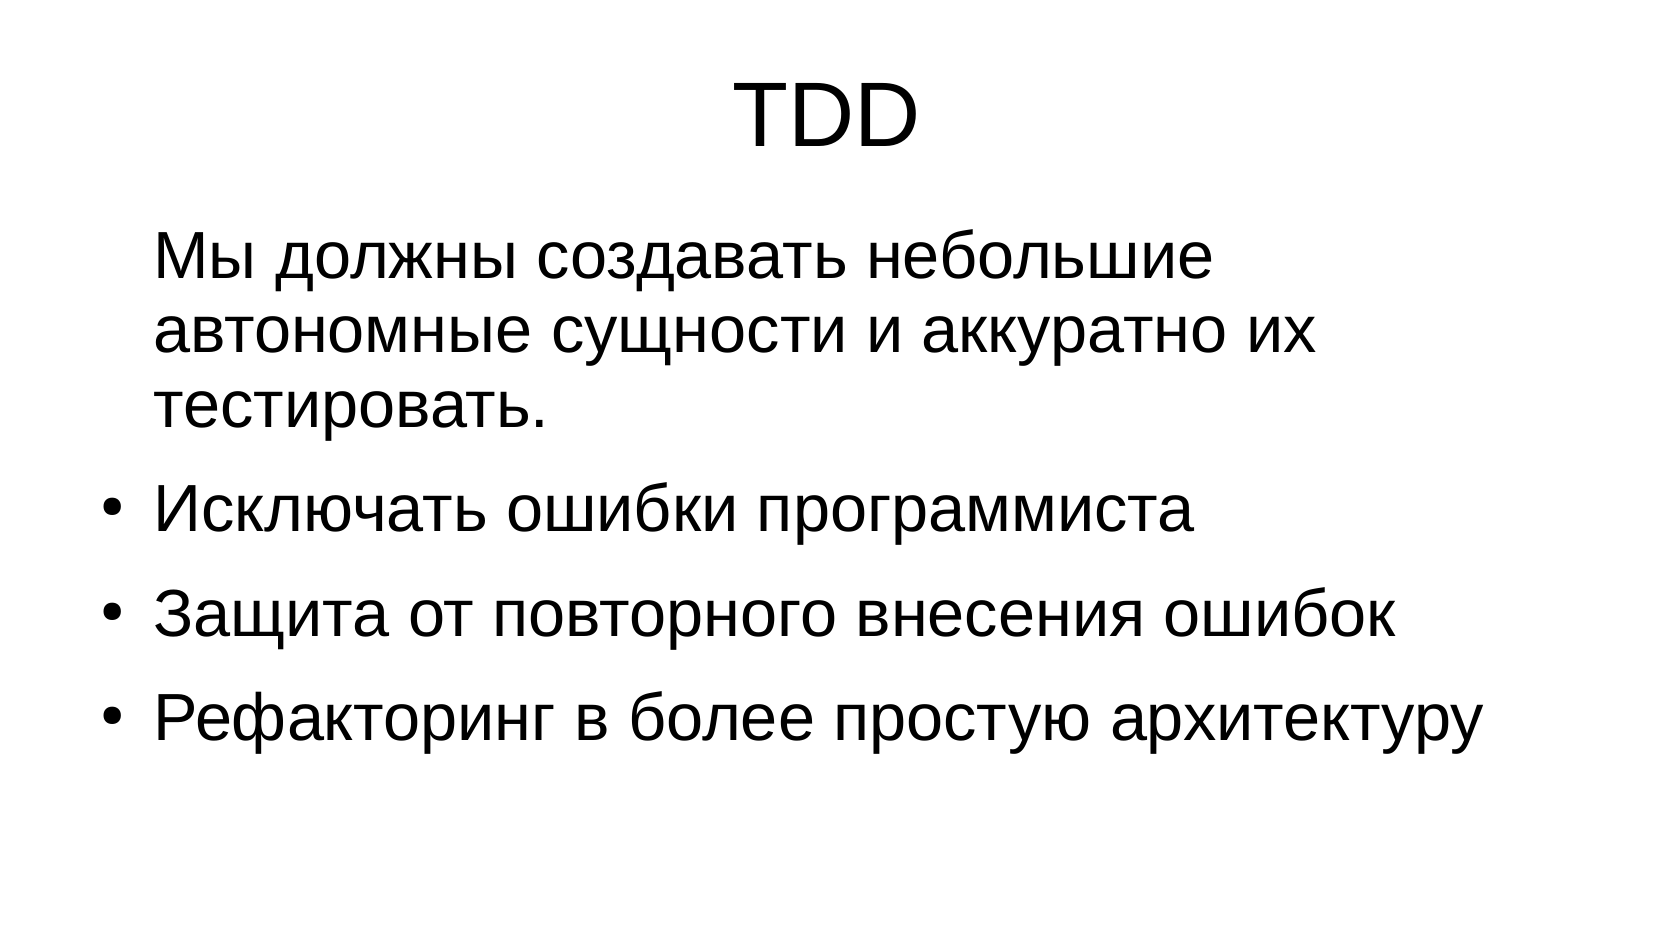

# TDD
Мы должны создавать небольшие автономные сущности и аккуратно их тестировать.
Исключать ошибки программиста
Защита от повторного внесения ошибок
Рефакторинг в более простую архитектуру